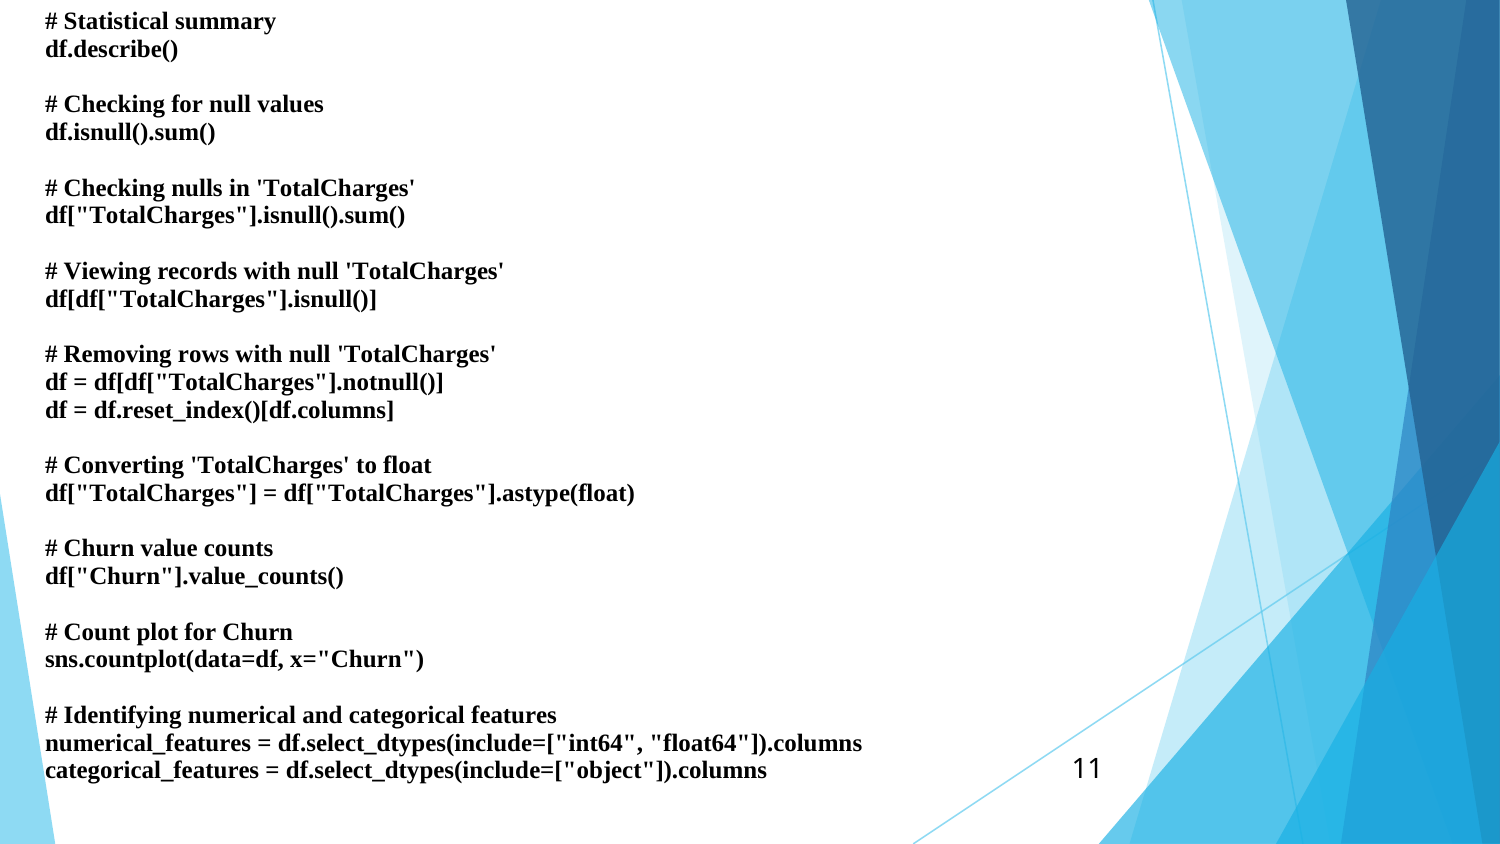

# Statistical summary
df.describe()
# Checking for null values
df.isnull().sum()
# Checking nulls in 'TotalCharges'
df["TotalCharges"].isnull().sum()
# Viewing records with null 'TotalCharges'
df[df["TotalCharges"].isnull()]
# Removing rows with null 'TotalCharges'
df = df[df["TotalCharges"].notnull()]
df = df.reset_index()[df.columns]
# Converting 'TotalCharges' to float
df["TotalCharges"] = df["TotalCharges"].astype(float)
# Churn value counts
df["Churn"].value_counts()
# Count plot for Churn
sns.countplot(data=df, x="Churn")
# Identifying numerical and categorical features
numerical_features = df.select_dtypes(include=["int64", "float64"]).columns
categorical_features = df.select_dtypes(include=["object"]).columns
#